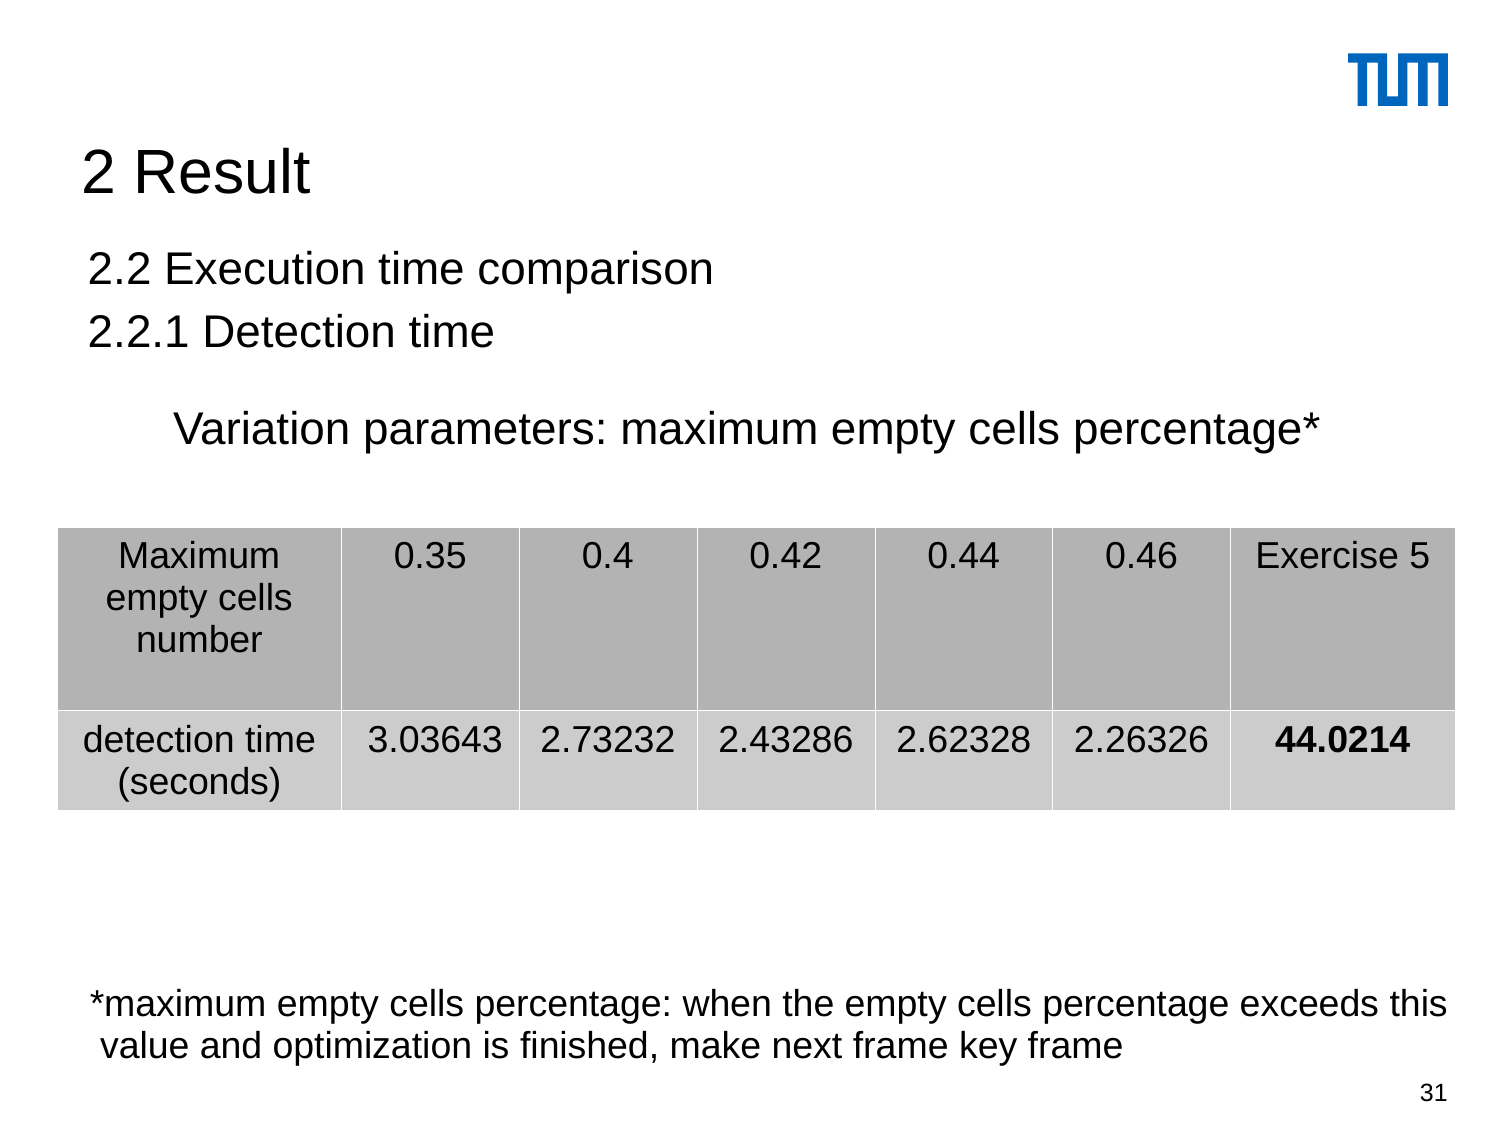

2 Result
# 2.2 Execution time comparison
2.2.1 Detection time
Variation parameters: maximum empty cells percentage*
| Maximum empty cells number | 0.35 | 0.4 | 0.42 | 0.44 | 0.46 | Exercise 5 |
| --- | --- | --- | --- | --- | --- | --- |
| detection time (seconds) | 3.03643 | 2.73232 | 2.43286 | 2.62328 | 2.26326 | 44.0214 |
*maximum empty cells percentage: when the empty cells percentage exceeds this
 value and optimization is finished, make next frame key frame